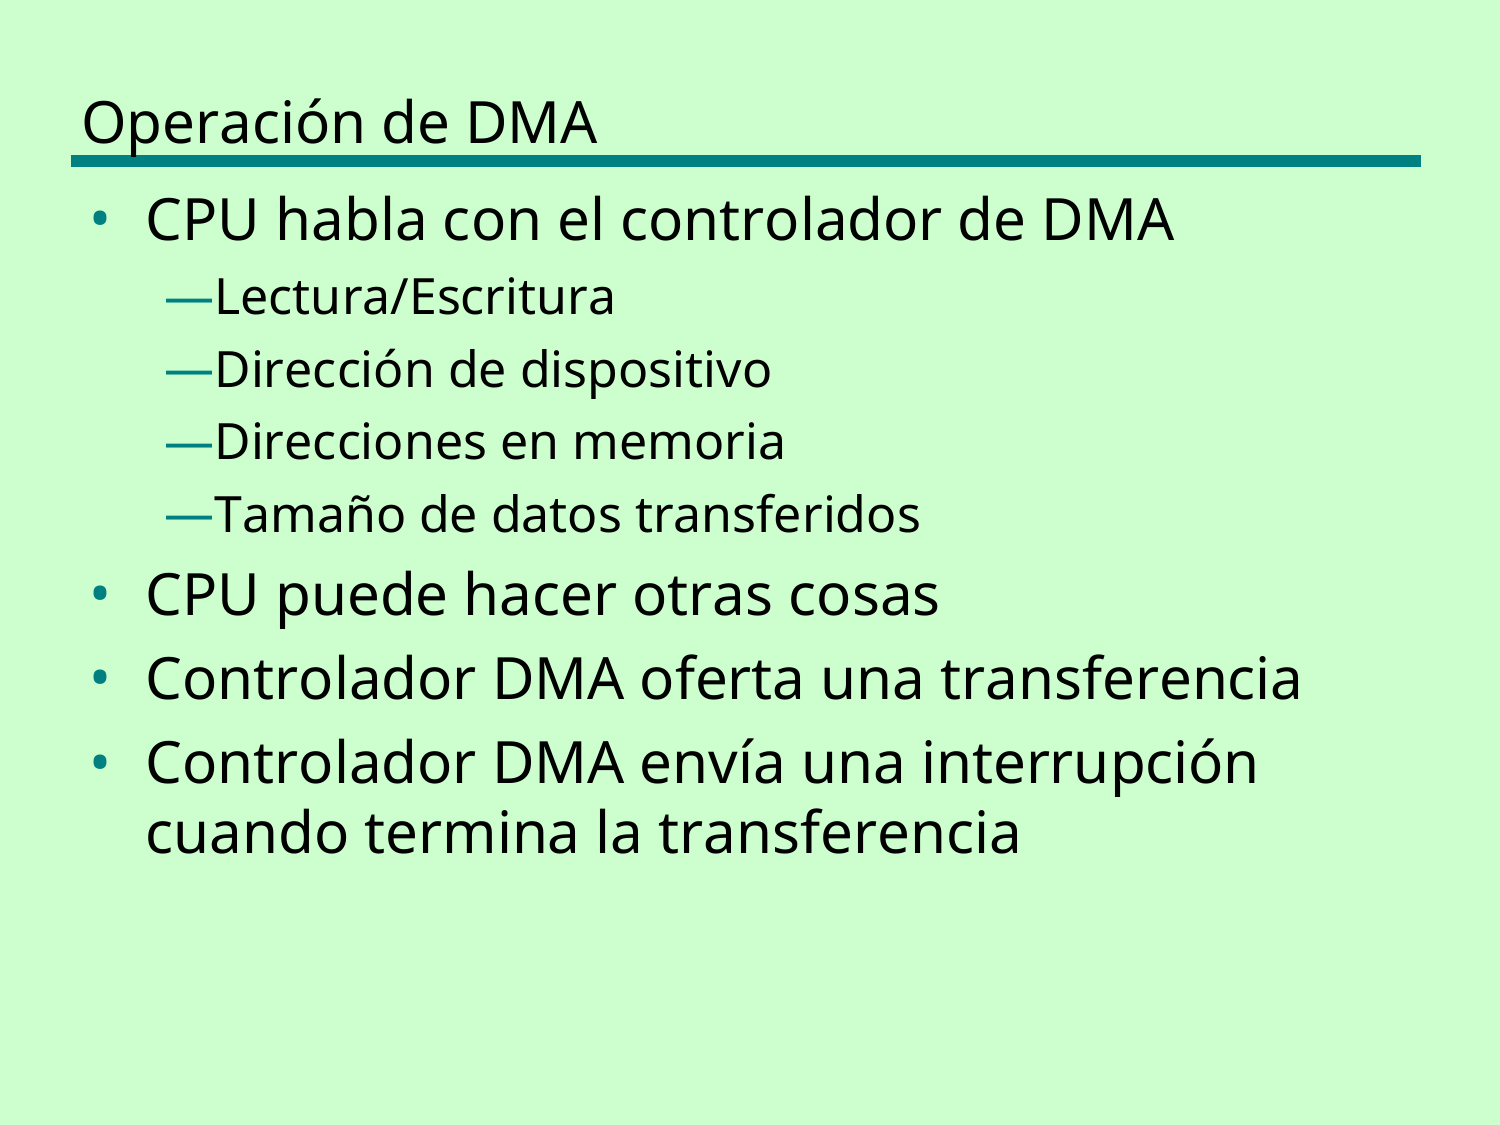

# Operación de DMA
CPU habla con el controlador de DMA
Lectura/Escritura
Dirección de dispositivo
Direcciones en memoria
Tamaño de datos transferidos
CPU puede hacer otras cosas
Controlador DMA oferta una transferencia
Controlador DMA envía una interrupción cuando termina la transferencia